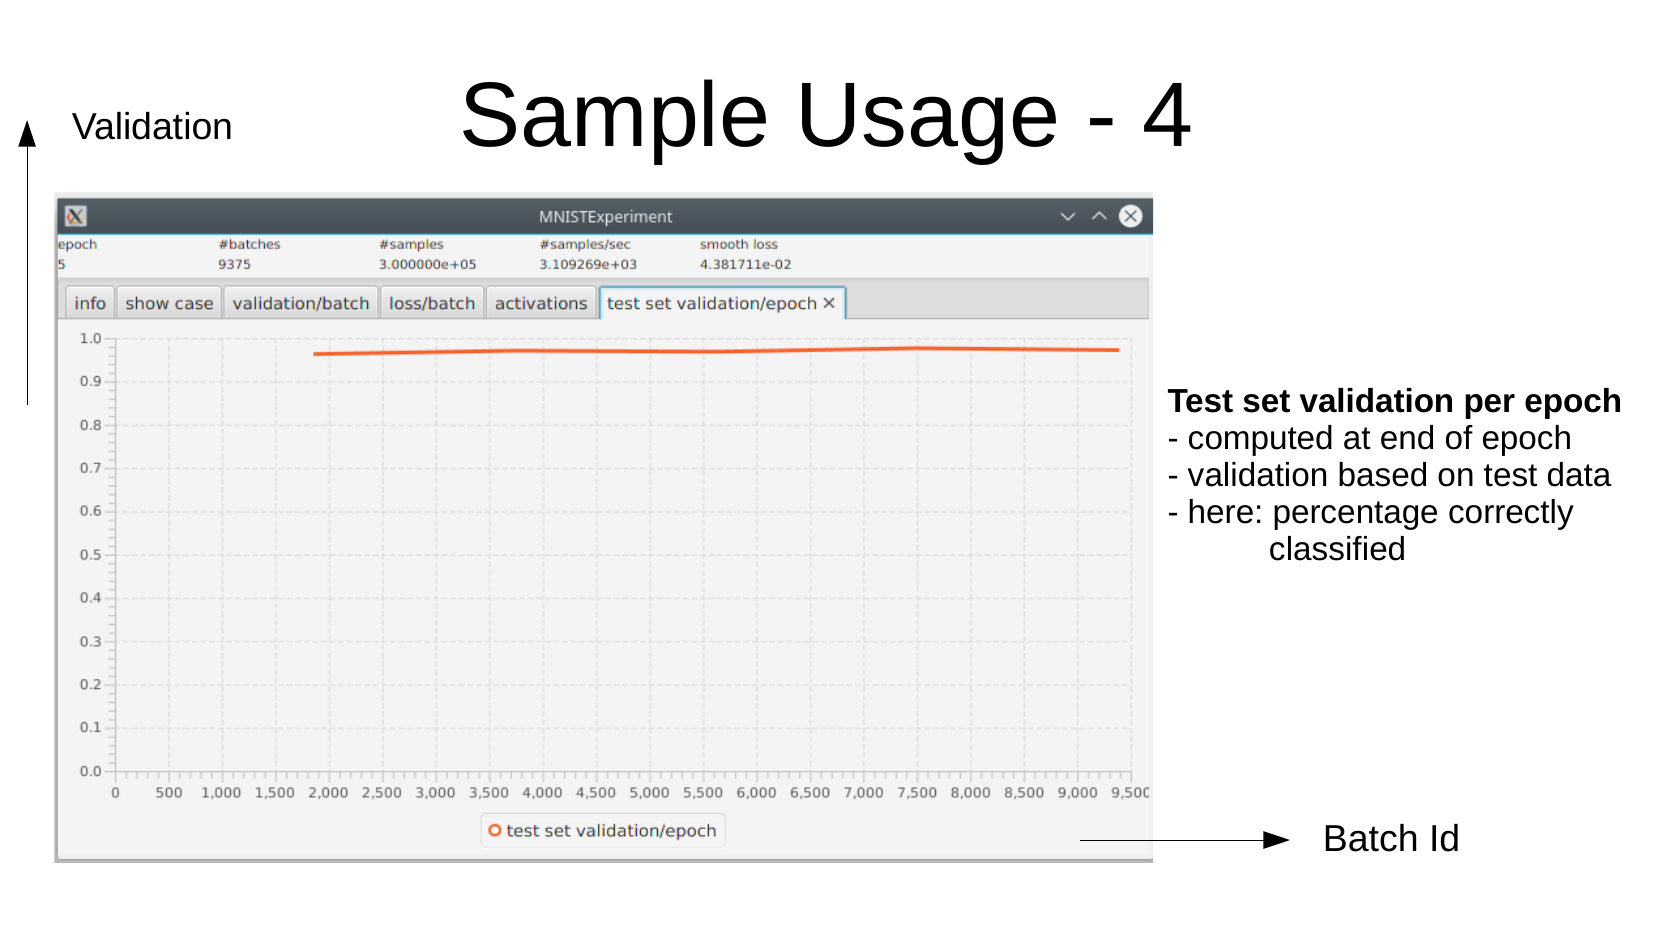

# Sample Usage - 4
Validation
Test set validation per epoch
- computed at end of epoch
- validation based on test data
- here: percentage correctly
 classified
Batch Id